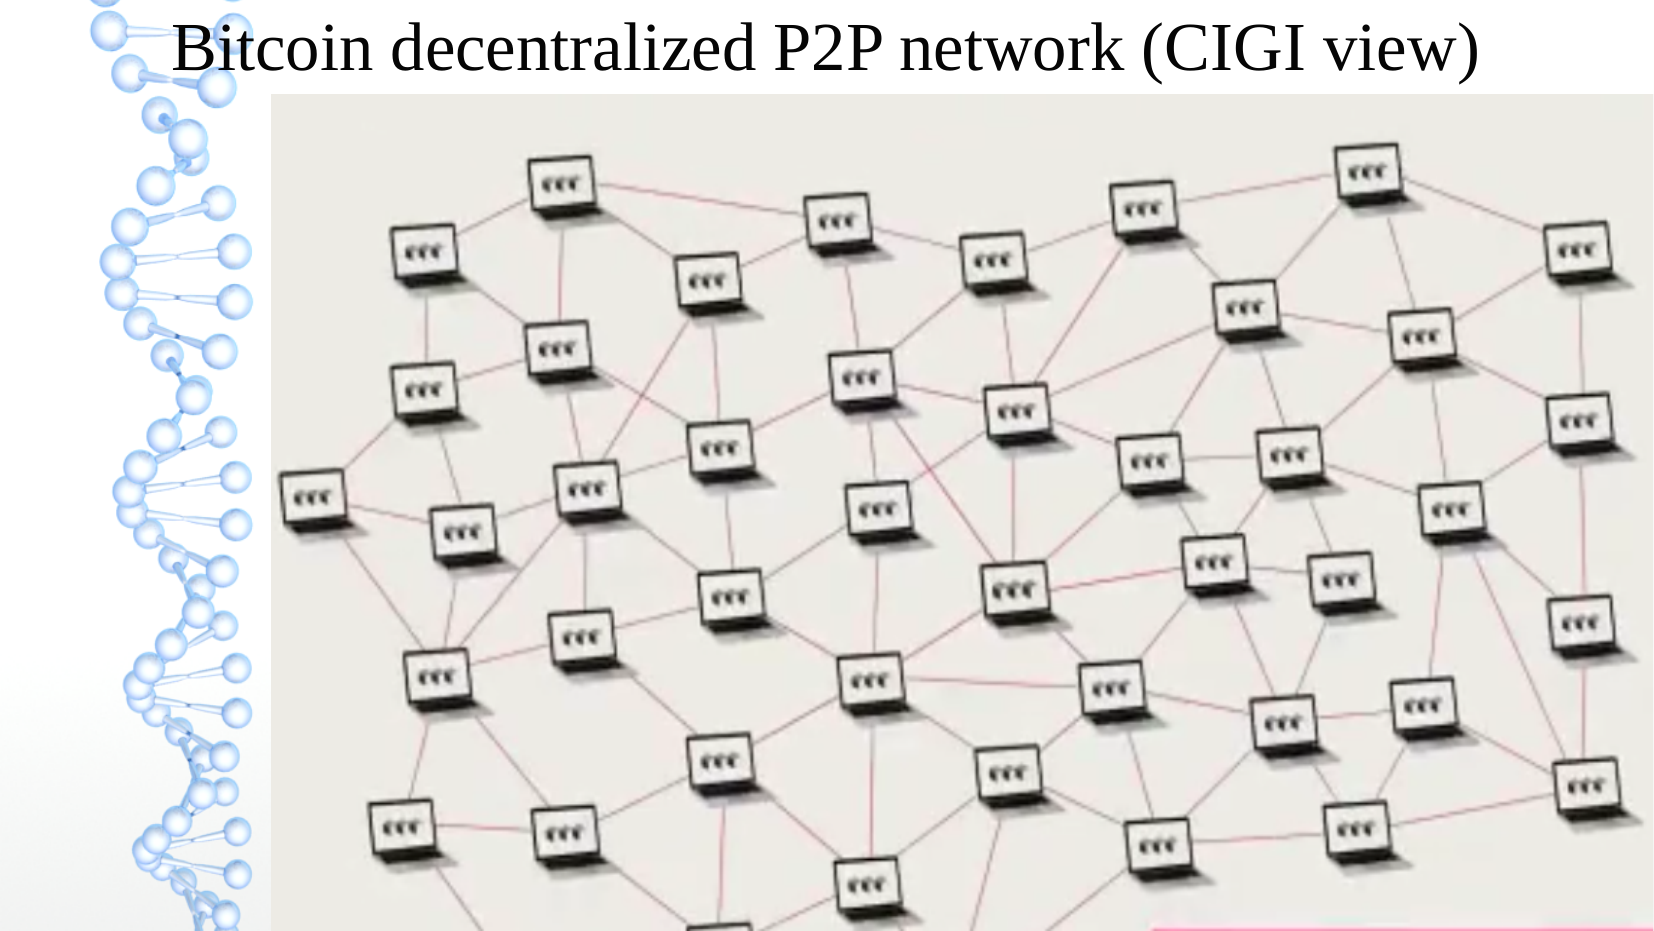

# Bitcoin decentralized P2P network (CIGI view)
27